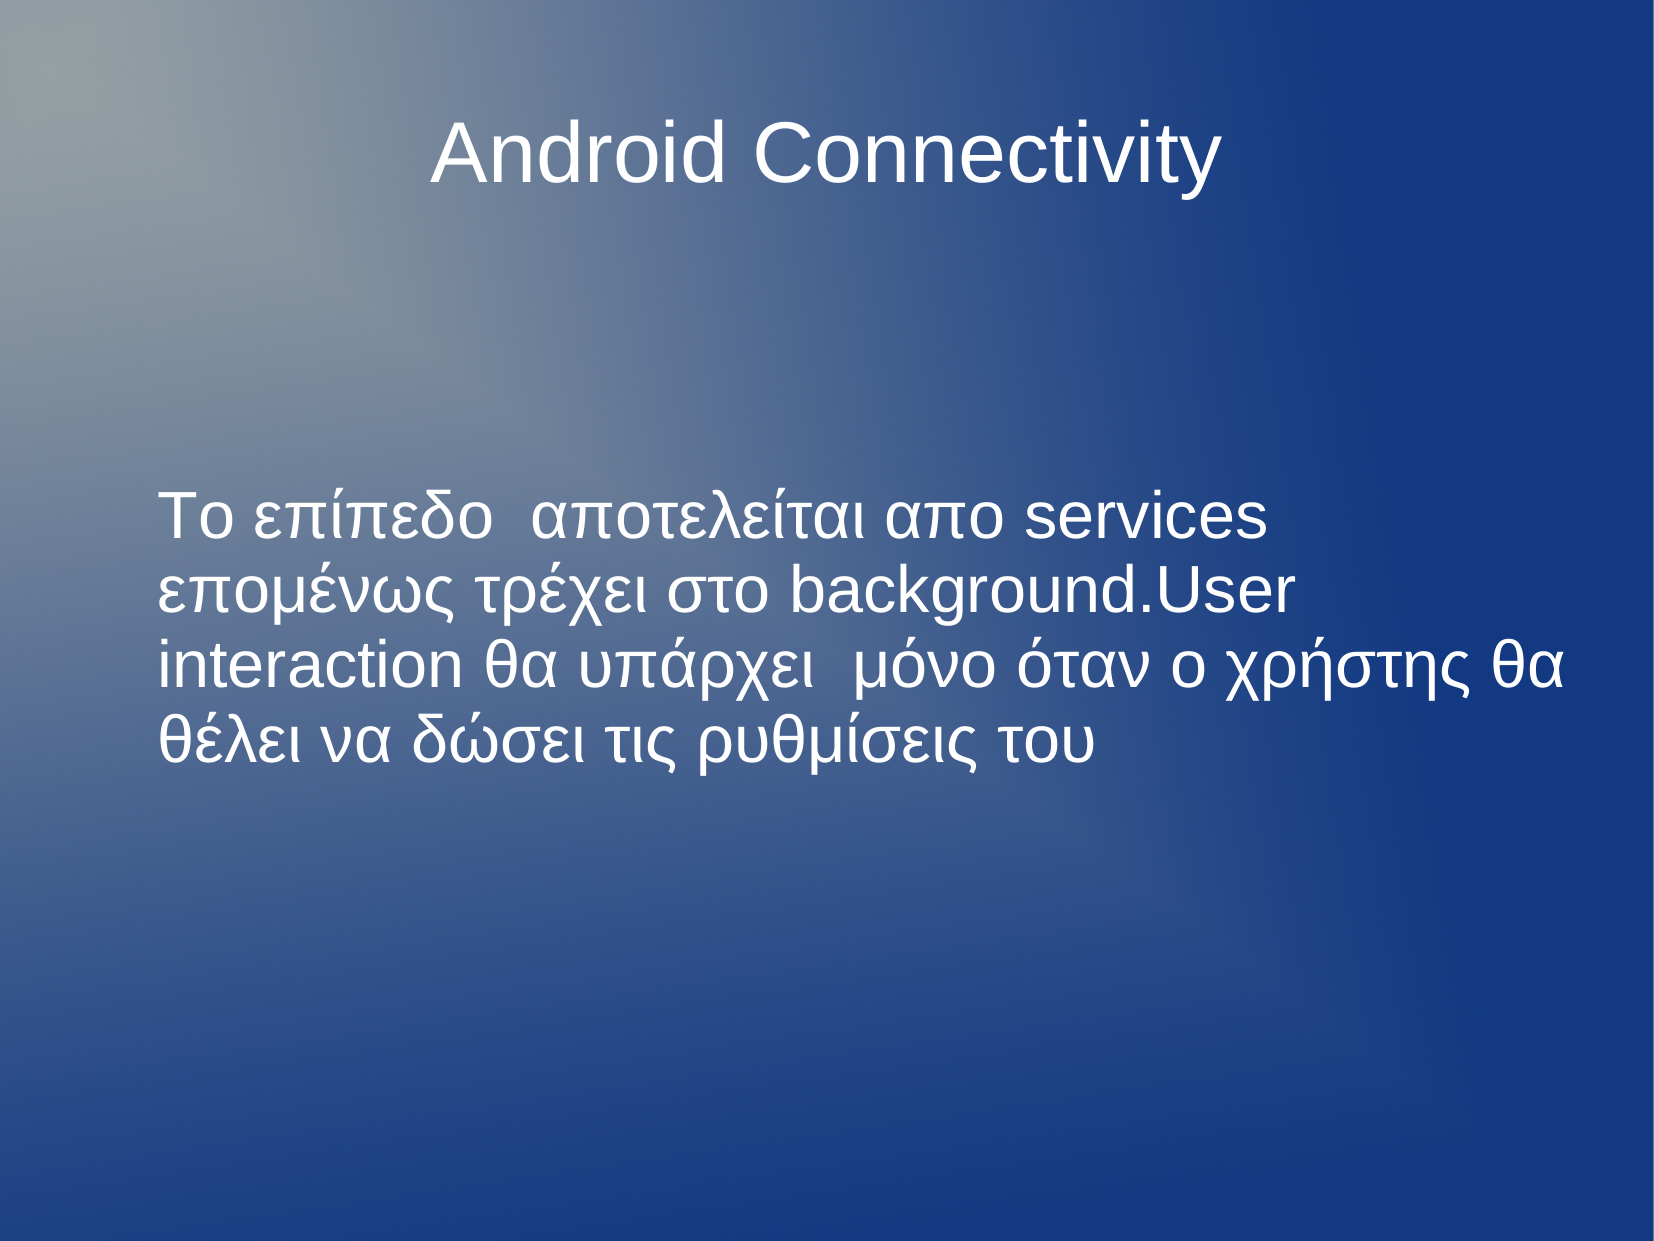

# Android Connectivity
Το επίπεδο αποτελείται απο services επομένως τρέχει στο background.User interaction θα υπάρχει μόνο όταν ο χρήστης θα θέλει να δώσει τις ρυθμίσεις του